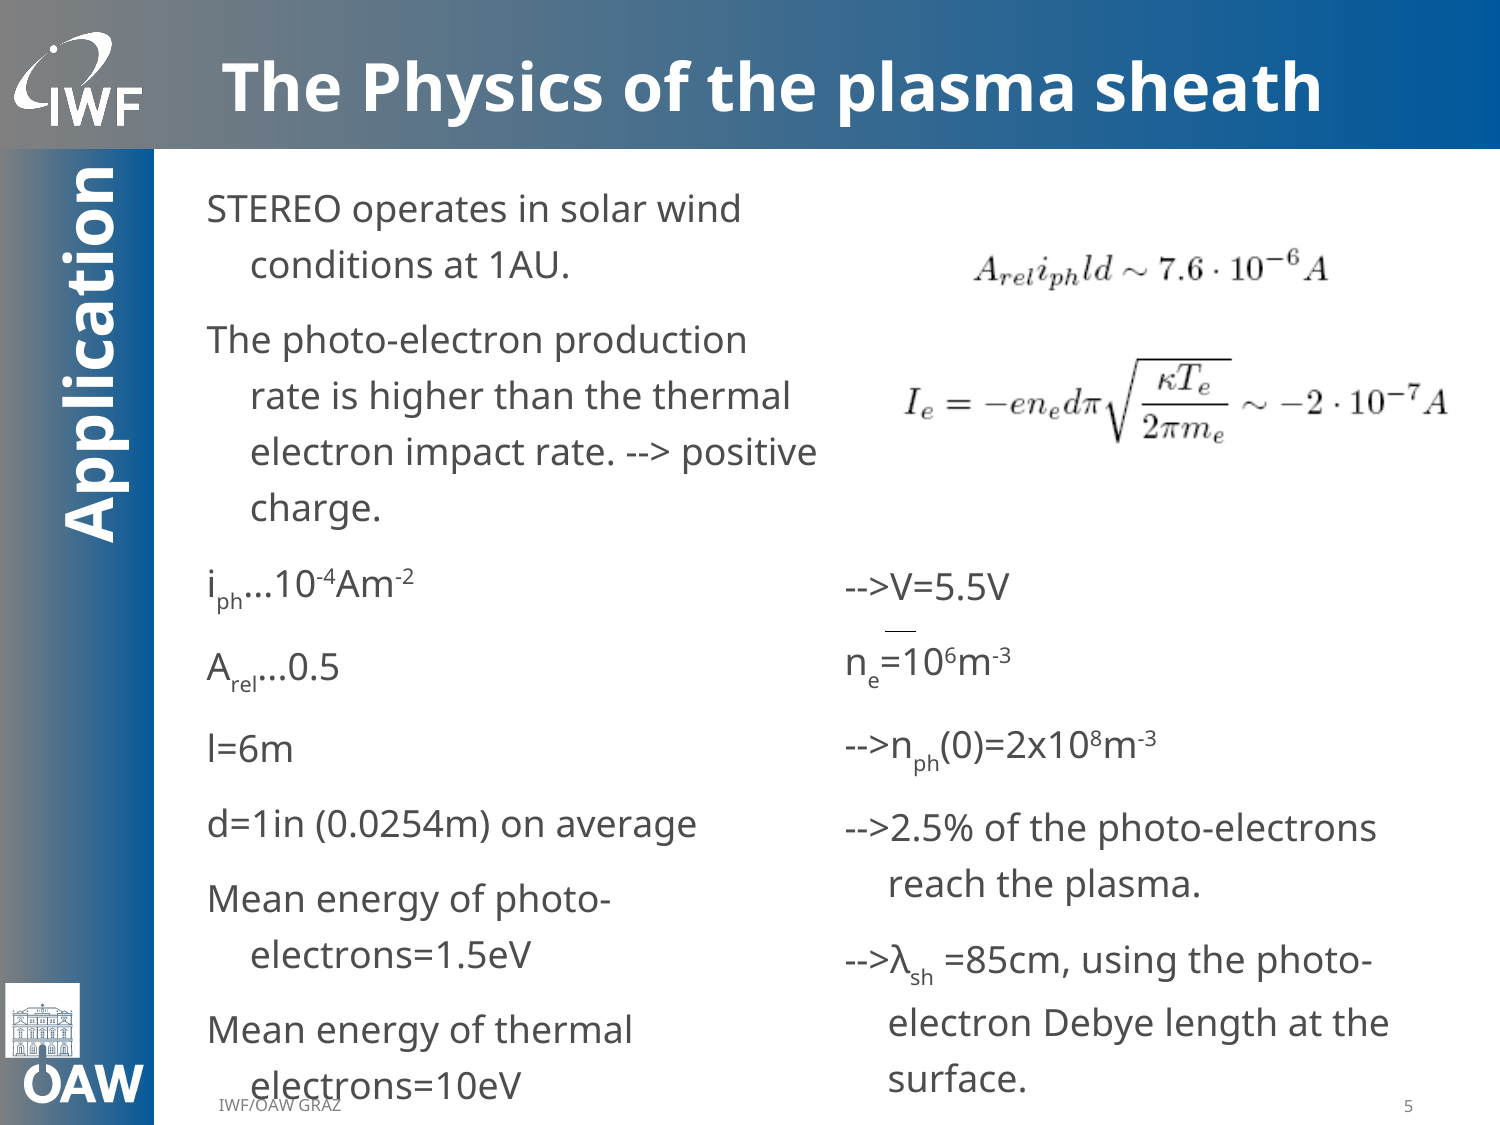

The Physics of the plasma sheath
# STEREO operates in solar wind conditions at 1AU.
The photo-electron production rate is higher than the thermal electron impact rate. --> positive charge.
iph...10-4Am-2
Arel...0.5
l=6m
d=1in (0.0254m) on average
Mean energy of photo-electrons=1.5eV
Mean energy of thermal electrons=10eV
Application
-->V=5.5V
ne=106m-3
-->nph(0)=2x108m-3
-->2.5% of the photo-electrons reach the plasma.
-->λsh =85cm, using the photo-electron Debye length at the surface.
IWF/ÖAW GRAZ
5